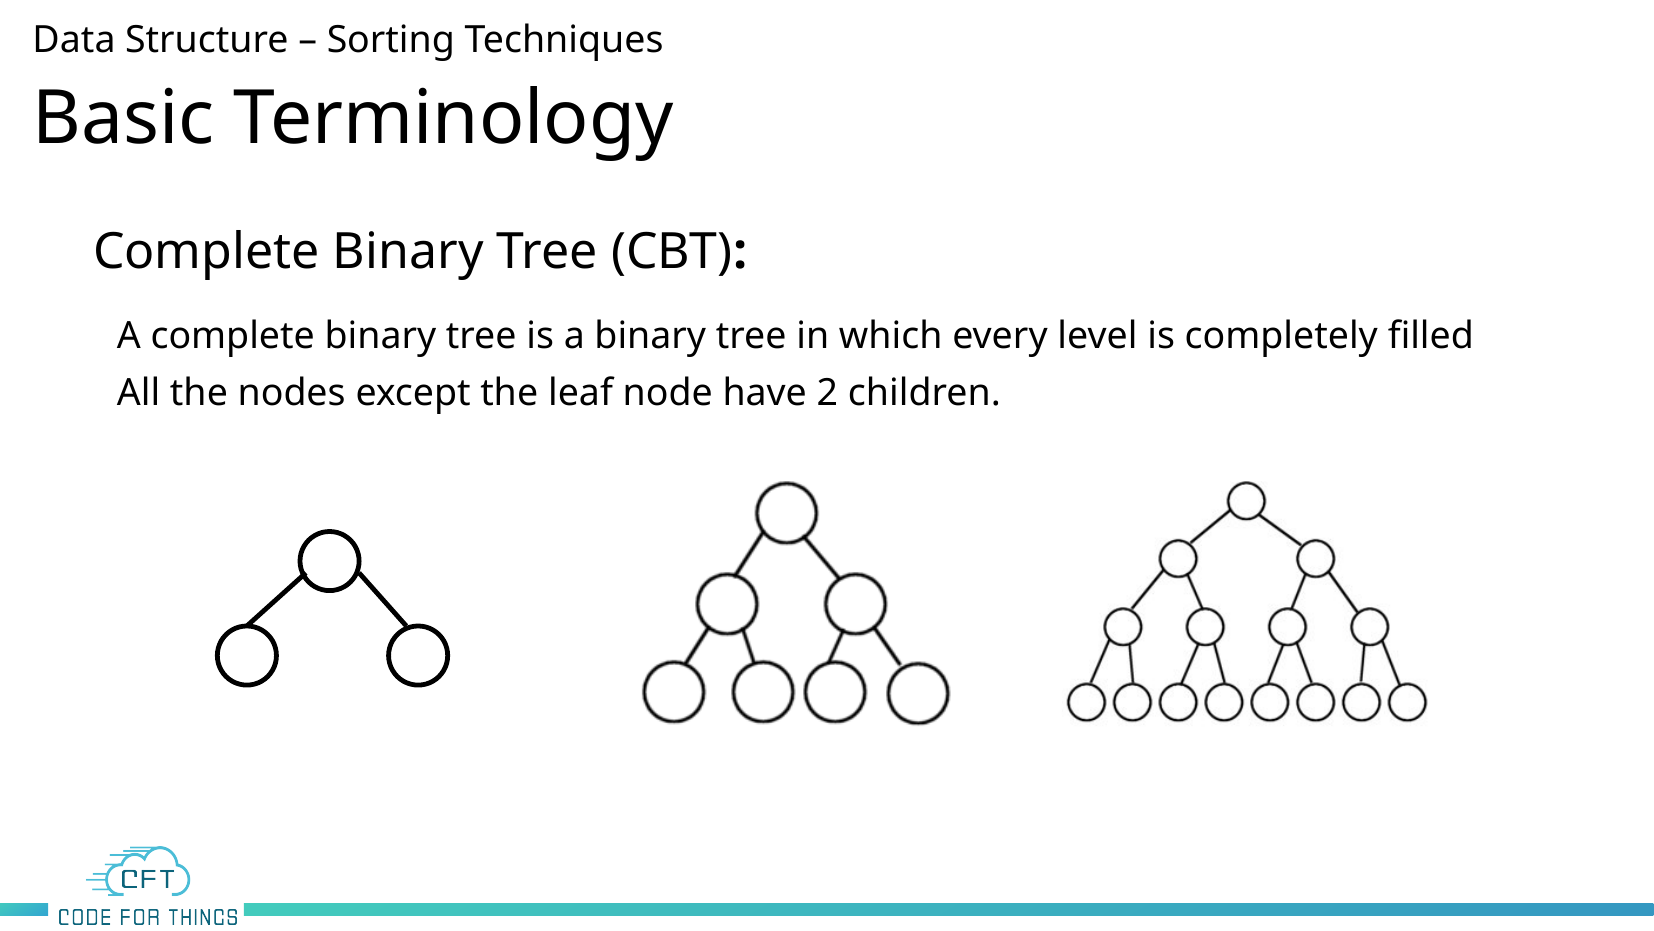

# Data Structure – Sorting Techniques Basic Terminology
 Complete Binary Tree (CBT):
 A complete binary tree is a binary tree in which every level is completely filled
 All the nodes except the leaf node have 2 children.